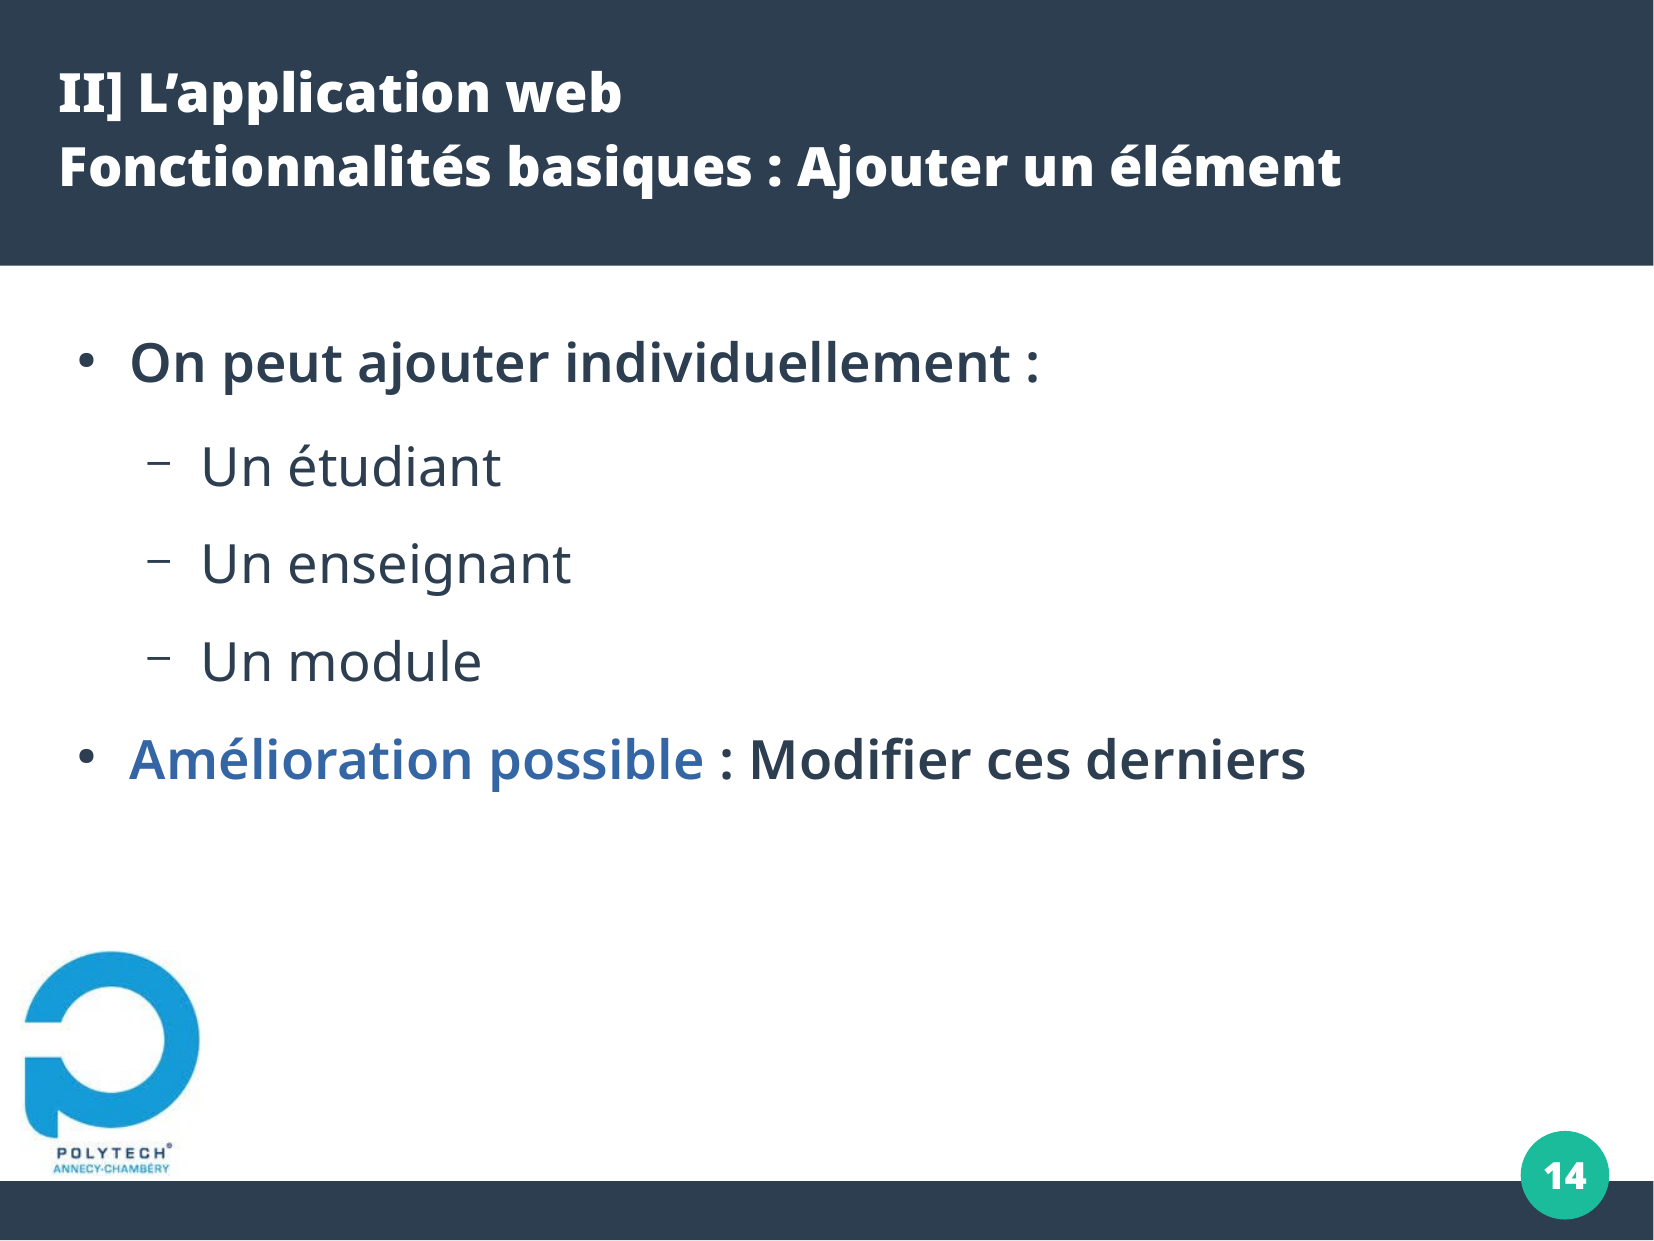

# II] L’application web Fonctionnalités basiques : Ajouter un élément
On peut ajouter individuellement :
Un étudiant
Un enseignant
Un module
Amélioration possible : Modifier ces derniers
14